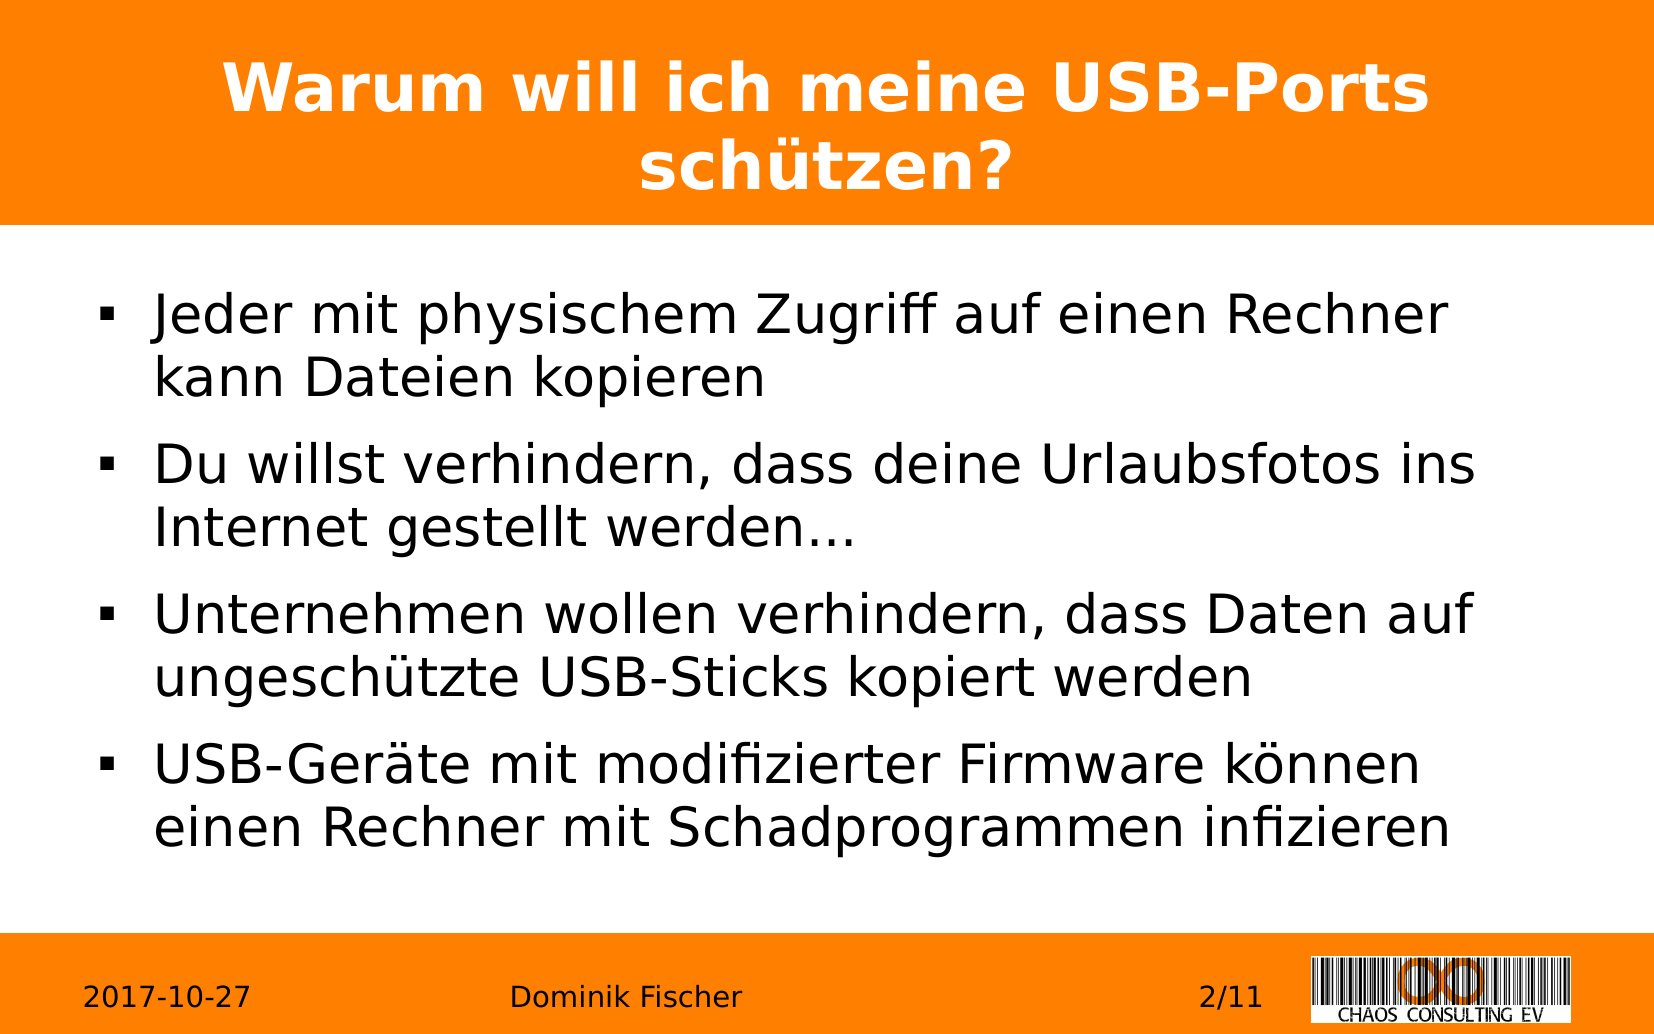

# Warum will ich meine USB-Ports schützen?
Jeder mit physischem Zugriff auf einen Rechner kann Dateien kopieren
Du willst verhindern, dass deine Urlaubsfotos ins Internet gestellt werden...
Unternehmen wollen verhindern, dass Daten auf ungeschützte USB-Sticks kopiert werden
USB-Geräte mit modifizierter Firmware können einen Rechner mit Schadprogrammen infizieren
2017-10-27
Dominik Fischer
2